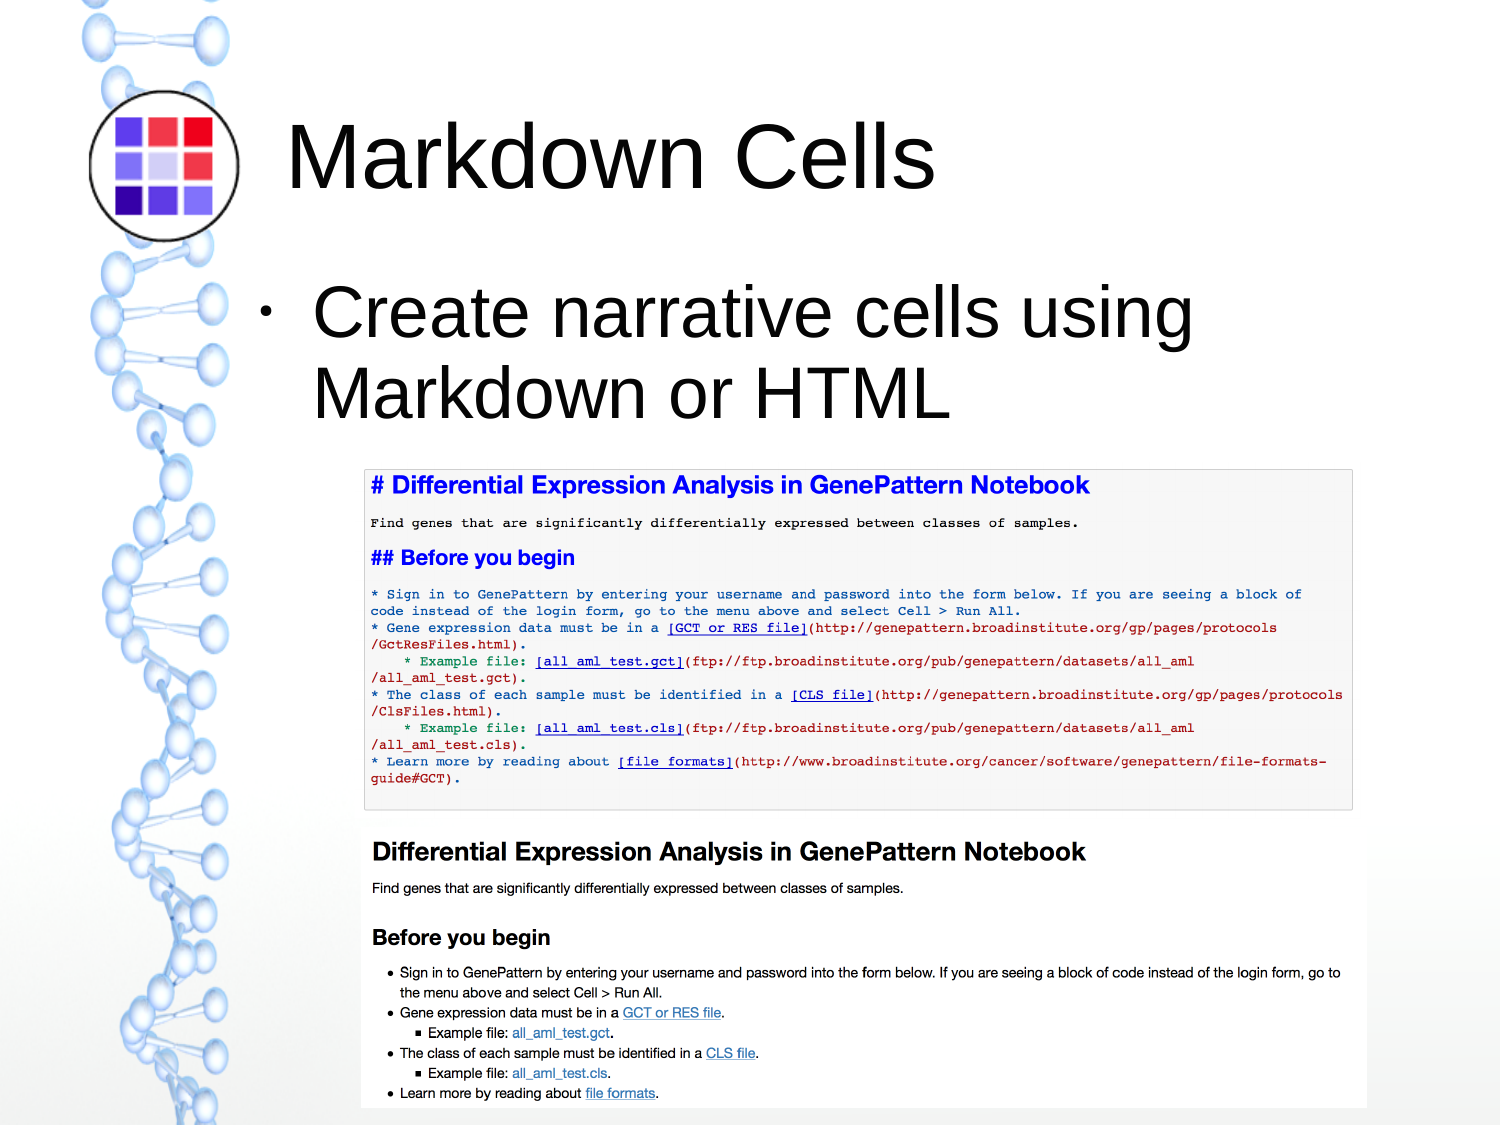

# Markdown Cells
Create narrative cells using Markdown or HTML